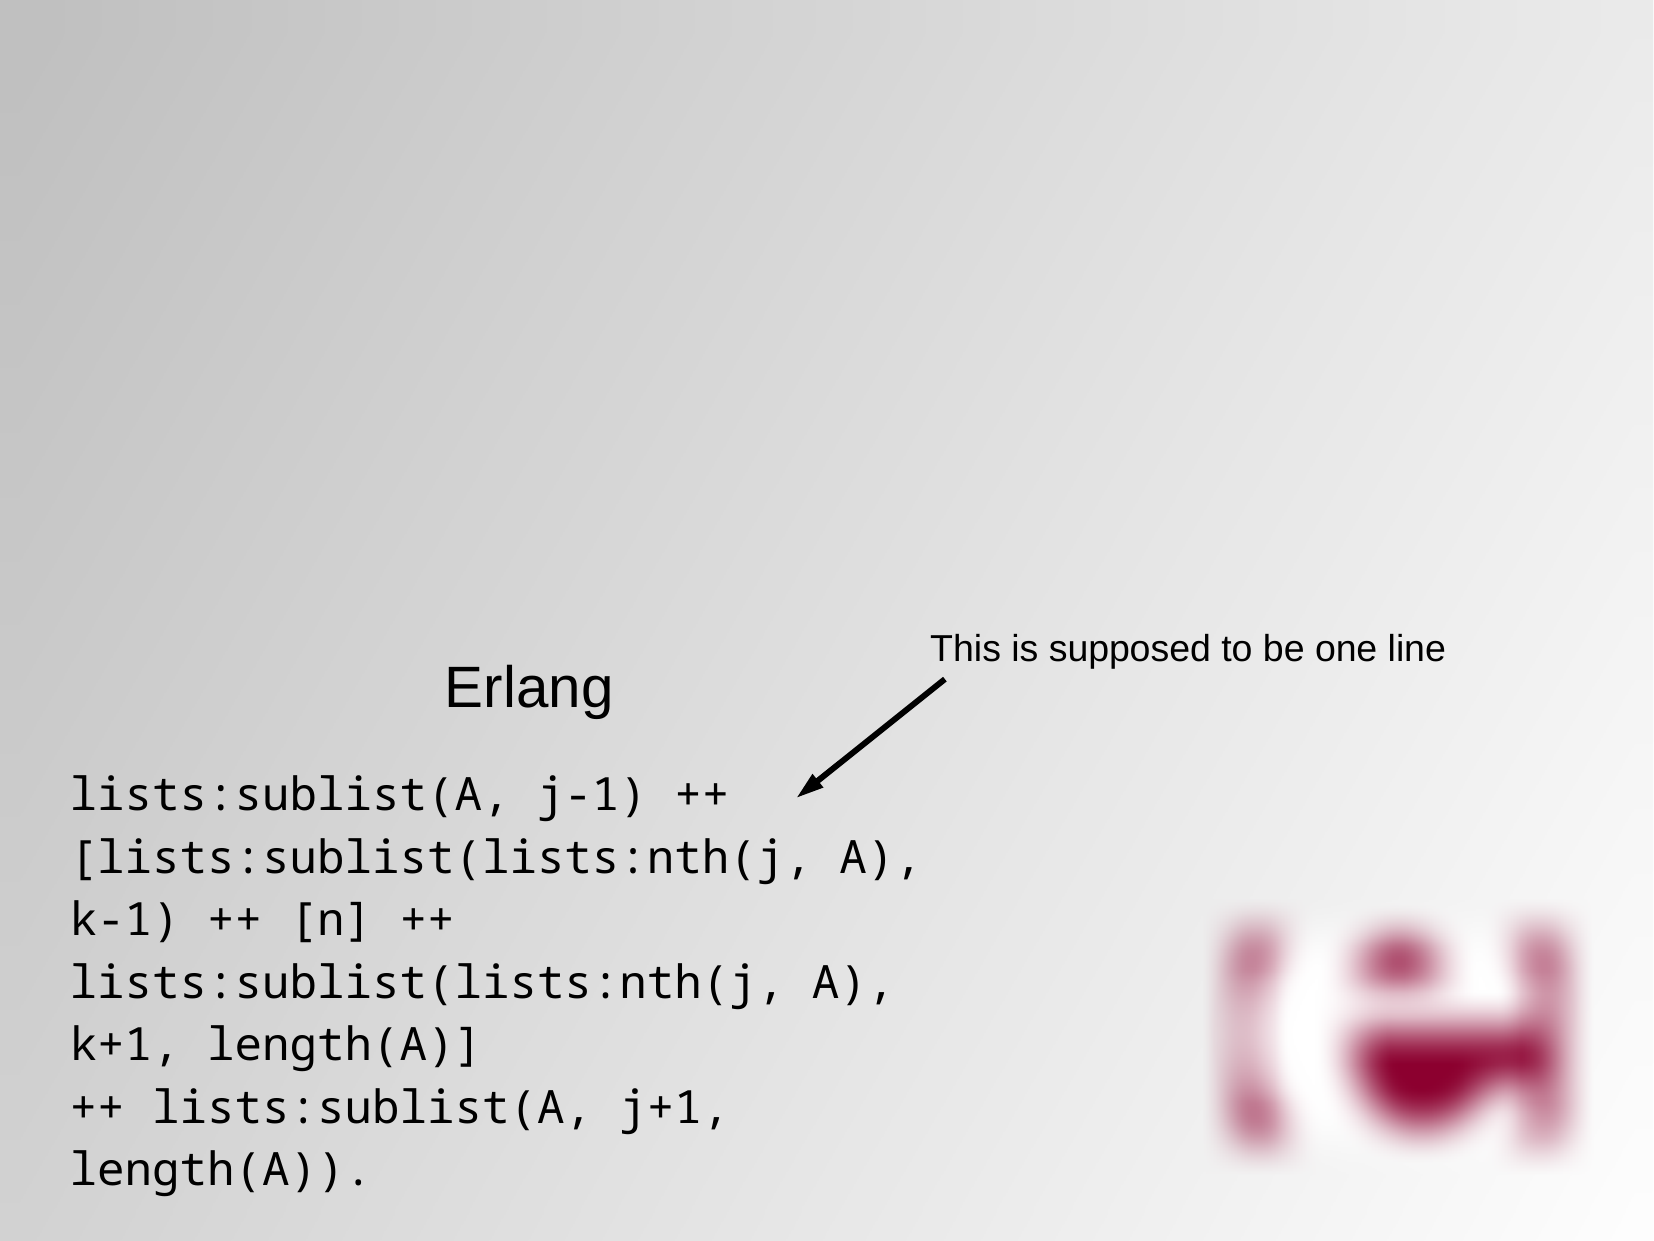

This is supposed to be one line
Erlang
lists:sublist(A, j-1) ++
[lists:sublist(lists:nth(j, A), k-1) ++ [n] ++ lists:sublist(lists:nth(j, A), k+1, length(A)]
++ lists:sublist(A, j+1, length(A)).